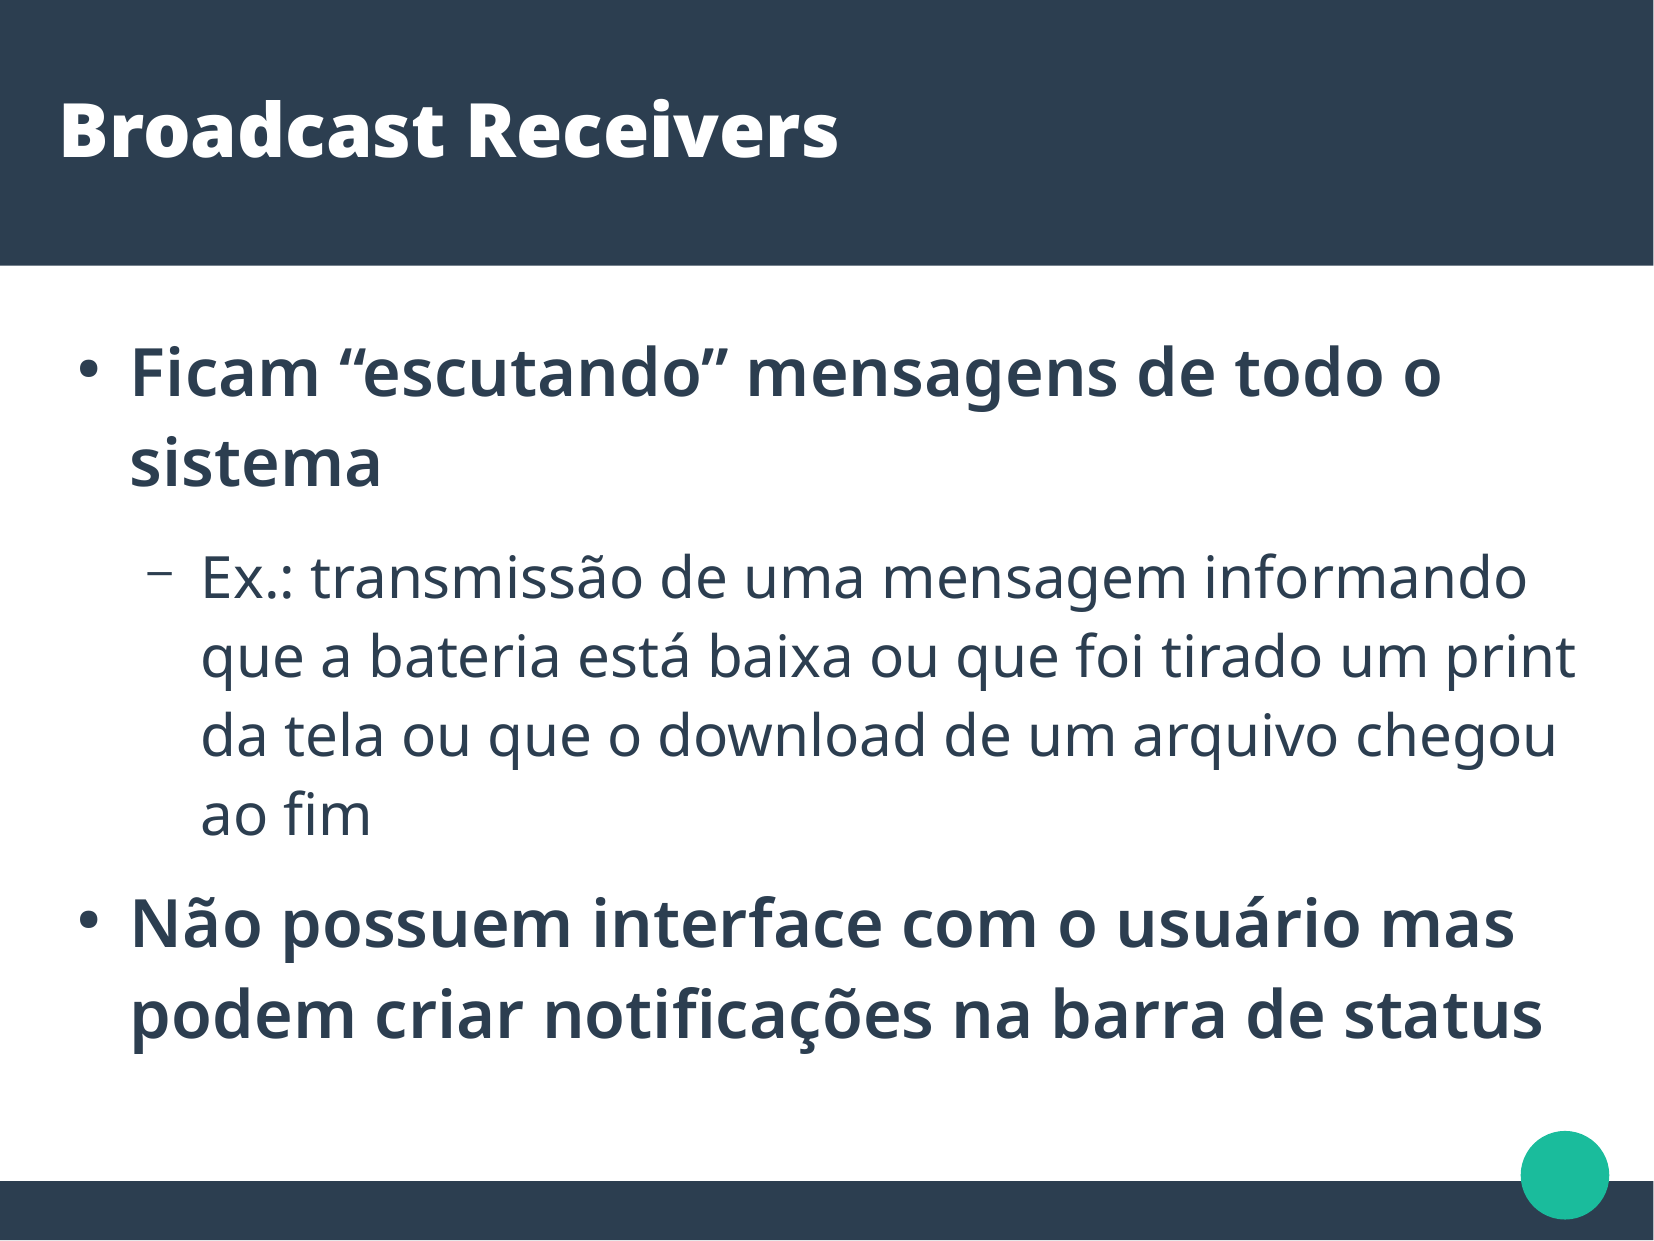

# Broadcast Receivers
Ficam “escutando” mensagens de todo o sistema
Ex.: transmissão de uma mensagem informando que a bateria está baixa ou que foi tirado um print da tela ou que o download de um arquivo chegou ao fim
Não possuem interface com o usuário mas podem criar notificações na barra de status